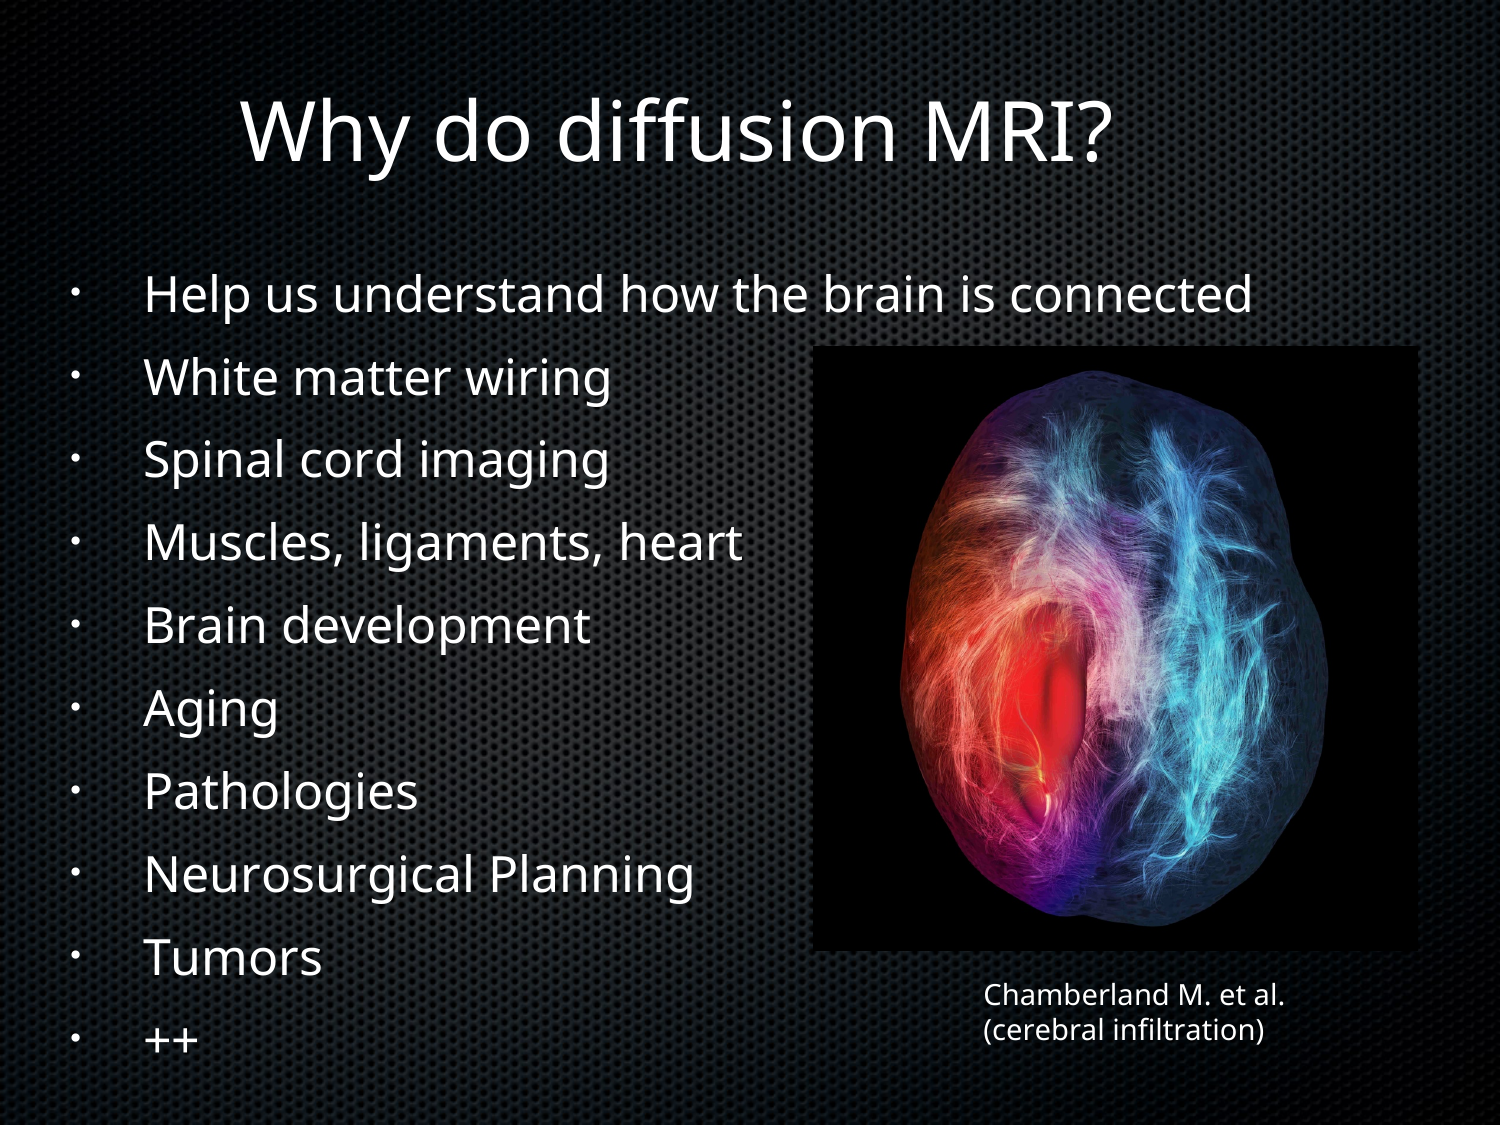

Why do diffusion MRI?
Help us understand how the brain is connected
White matter wiring
Spinal cord imaging
Muscles, ligaments, heart
Brain development
Aging
Pathologies
Neurosurgical Planning
Tumors
++
Chamberland M. et al.
(cerebral infiltration)